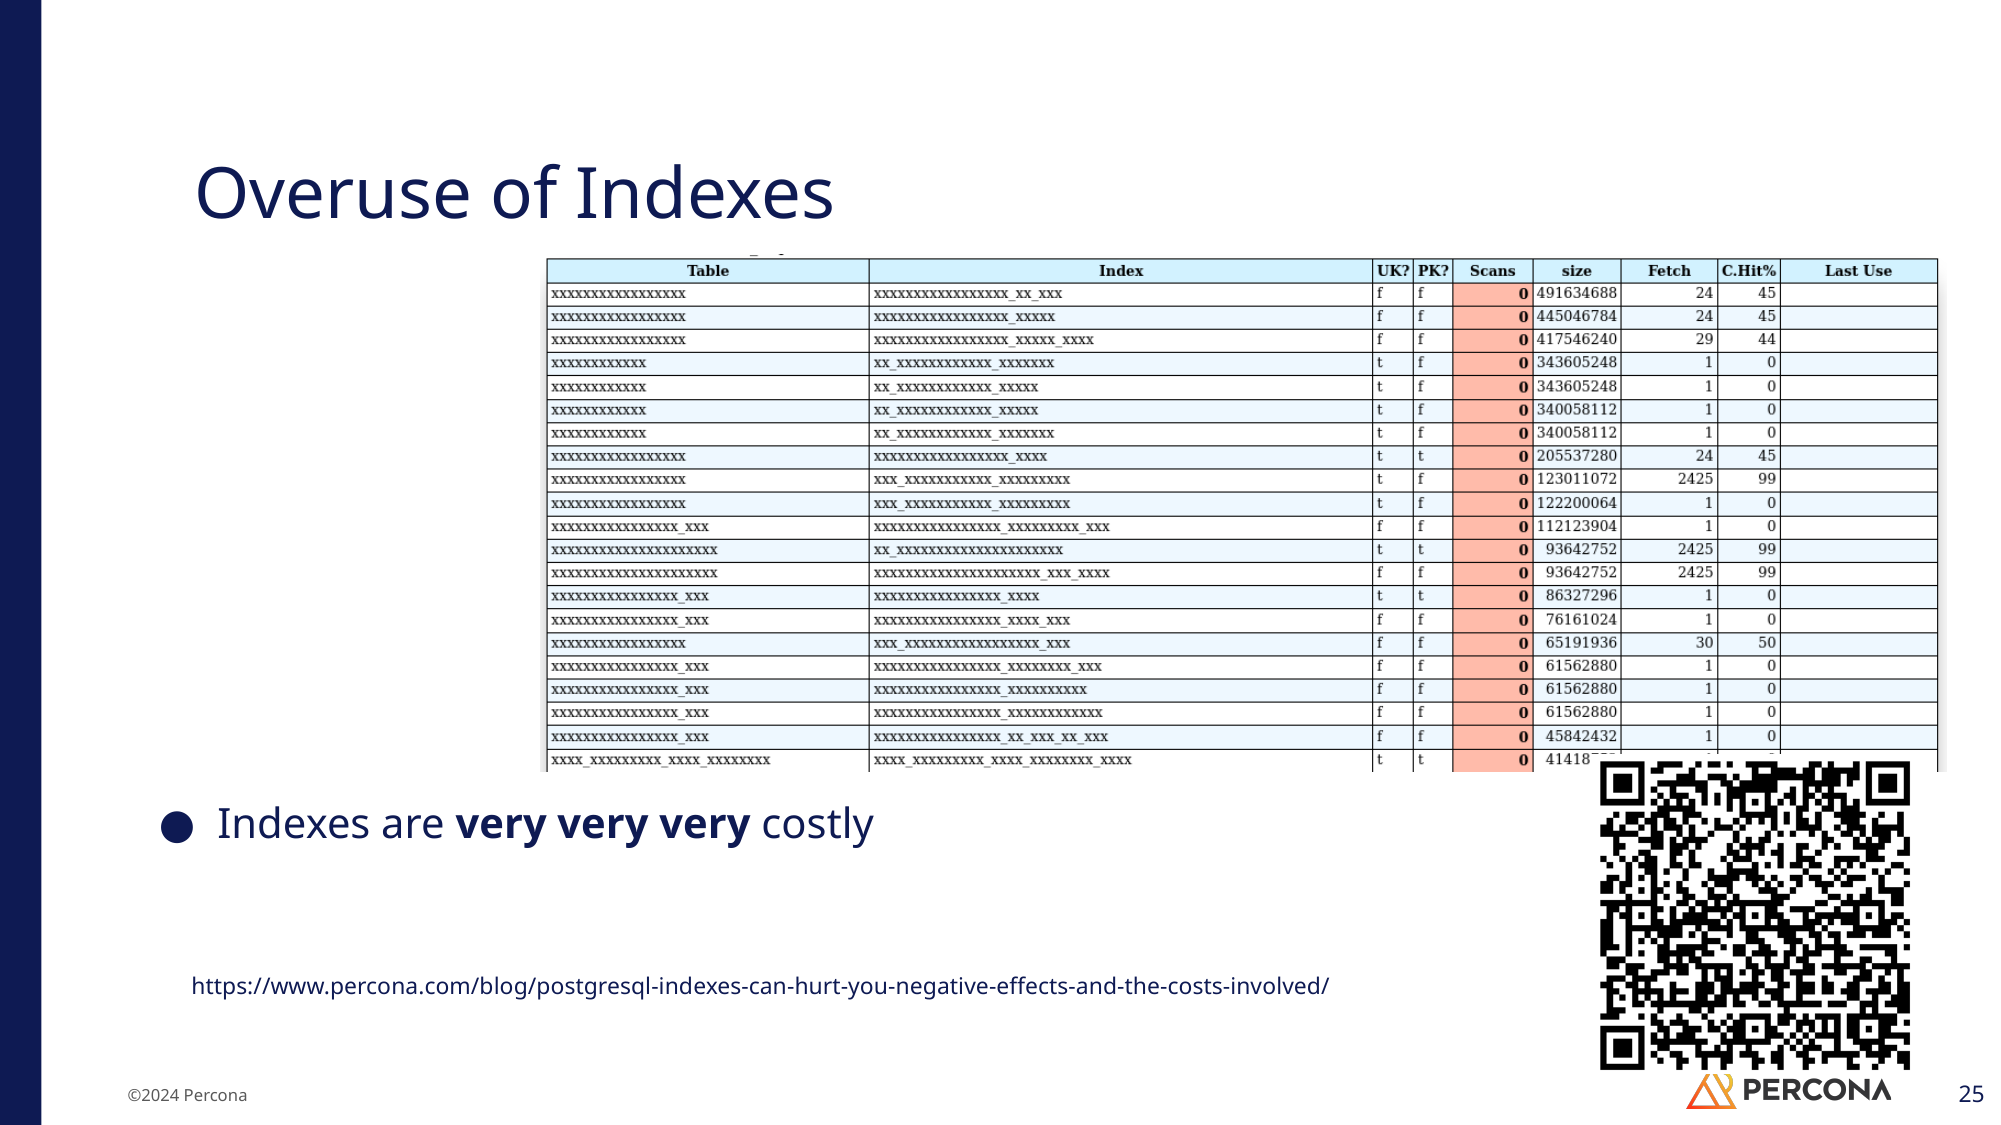

Overuse of Indexes
# Indexes are very very very costly
https://www.percona.com/blog/postgresql-indexes-can-hurt-you-negative-effects-and-the-costs-involved/